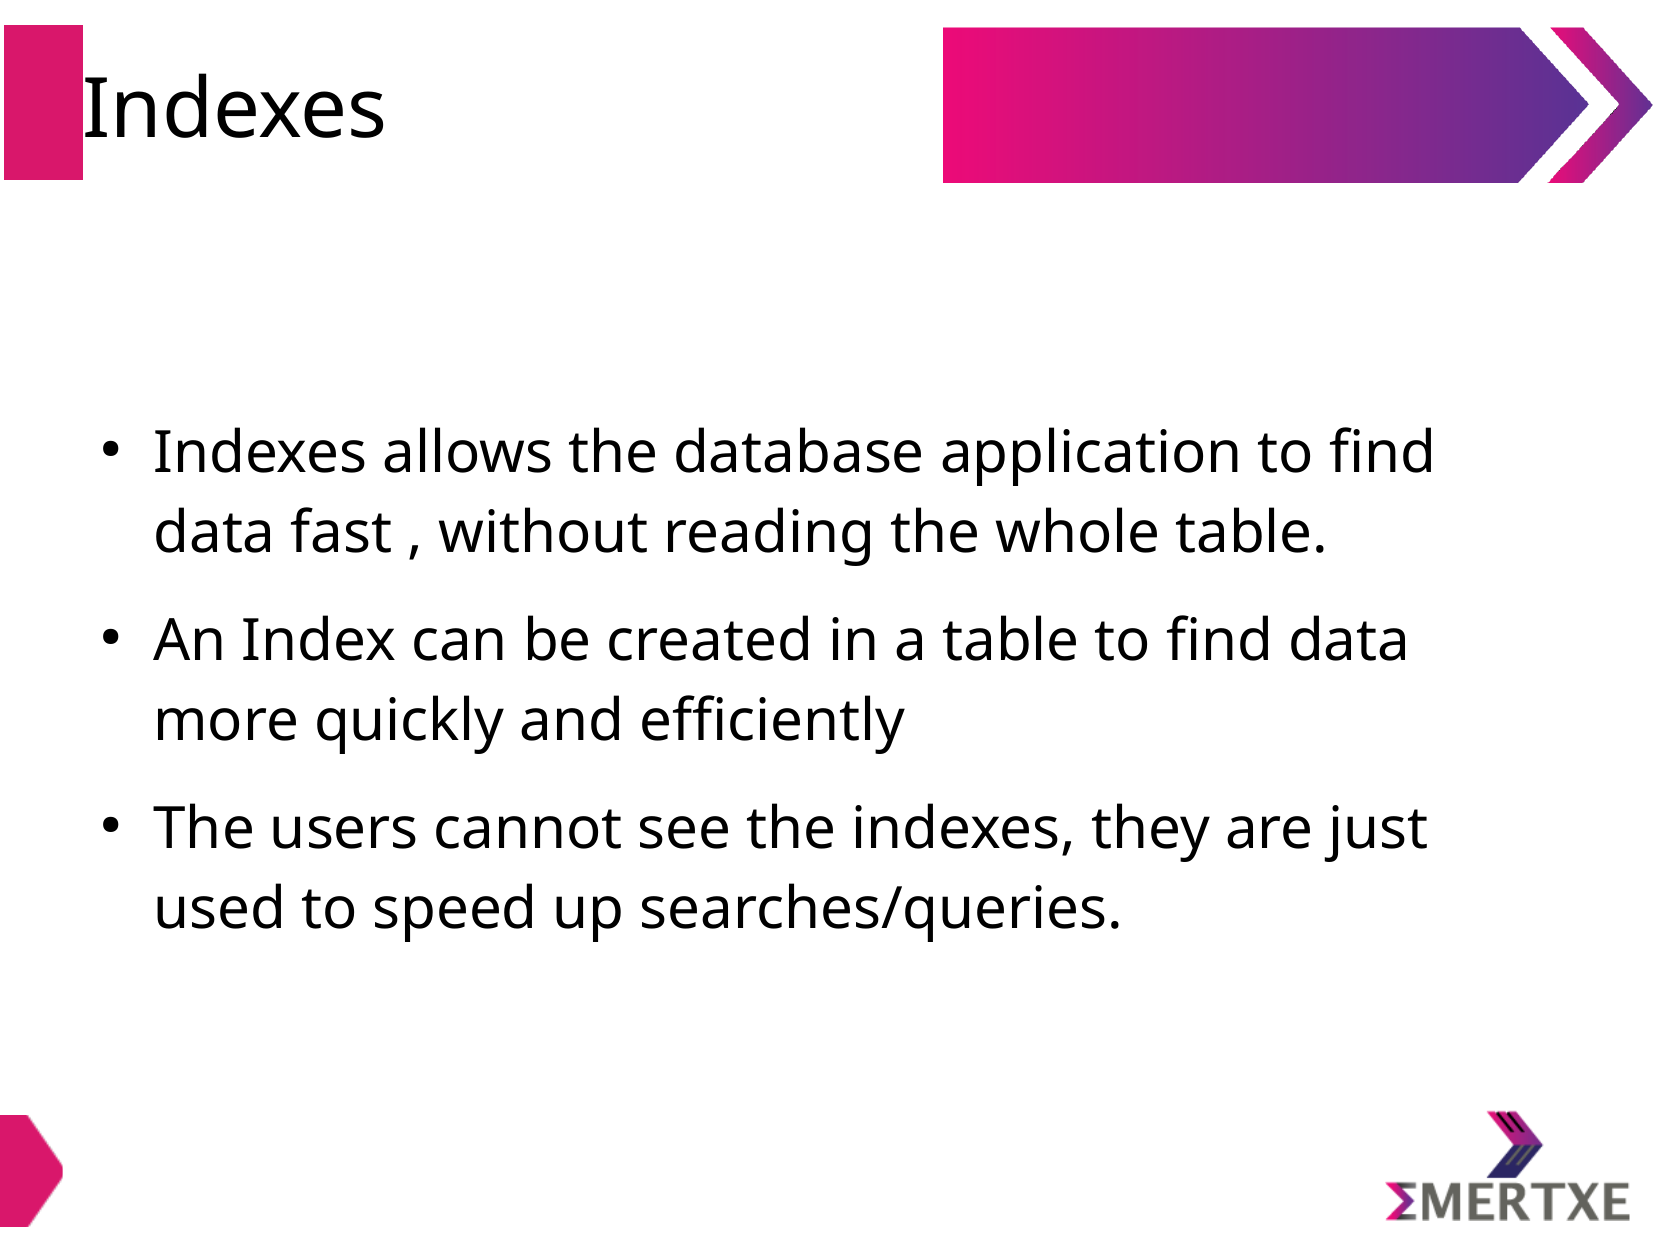

# Indexes
Indexes allows the database application to find data fast , without reading the whole table.
An Index can be created in a table to find data more quickly and efficiently
The users cannot see the indexes, they are just used to speed up searches/queries.